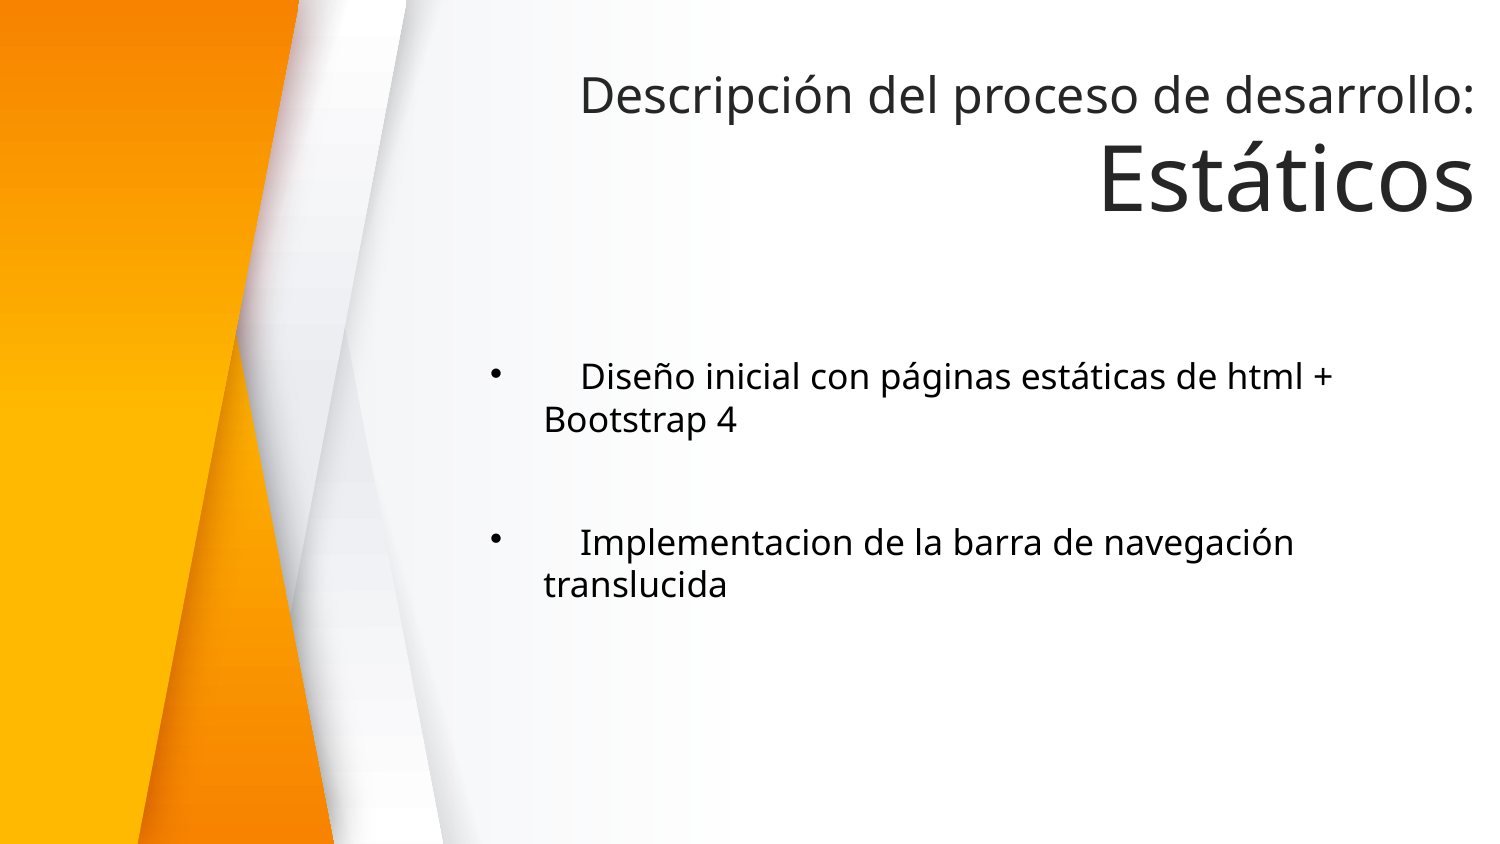

Descripción del proceso de desarrollo: Estáticos
 Diseño inicial con páginas estáticas de html + Bootstrap 4​
 Implementacion de la barra de navegación translucida